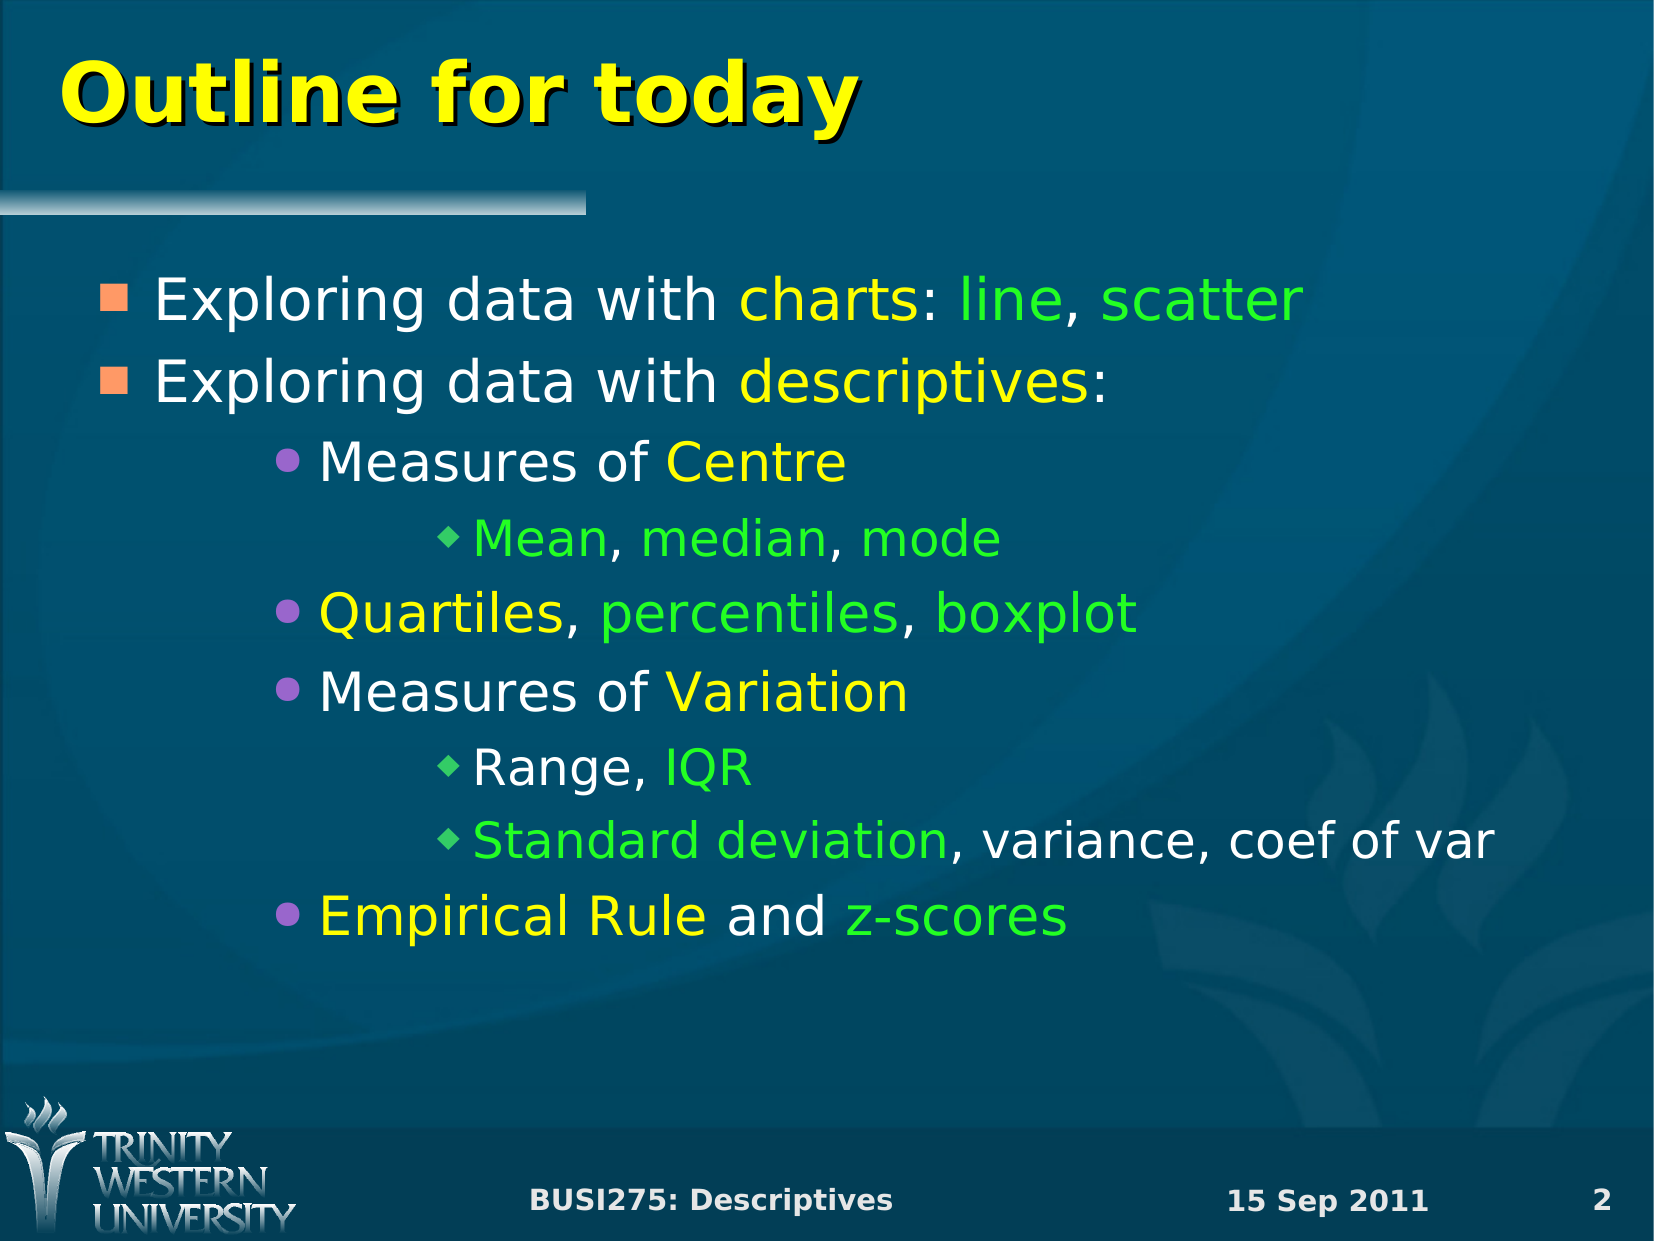

# Outline for today
Exploring data with charts: line, scatter
Exploring data with descriptives:
Measures of Centre
Mean, median, mode
Quartiles, percentiles, boxplot
Measures of Variation
Range, IQR
Standard deviation, variance, coef of var
Empirical Rule and z-scores
BUSI275: Descriptives
15 Sep 2011
2